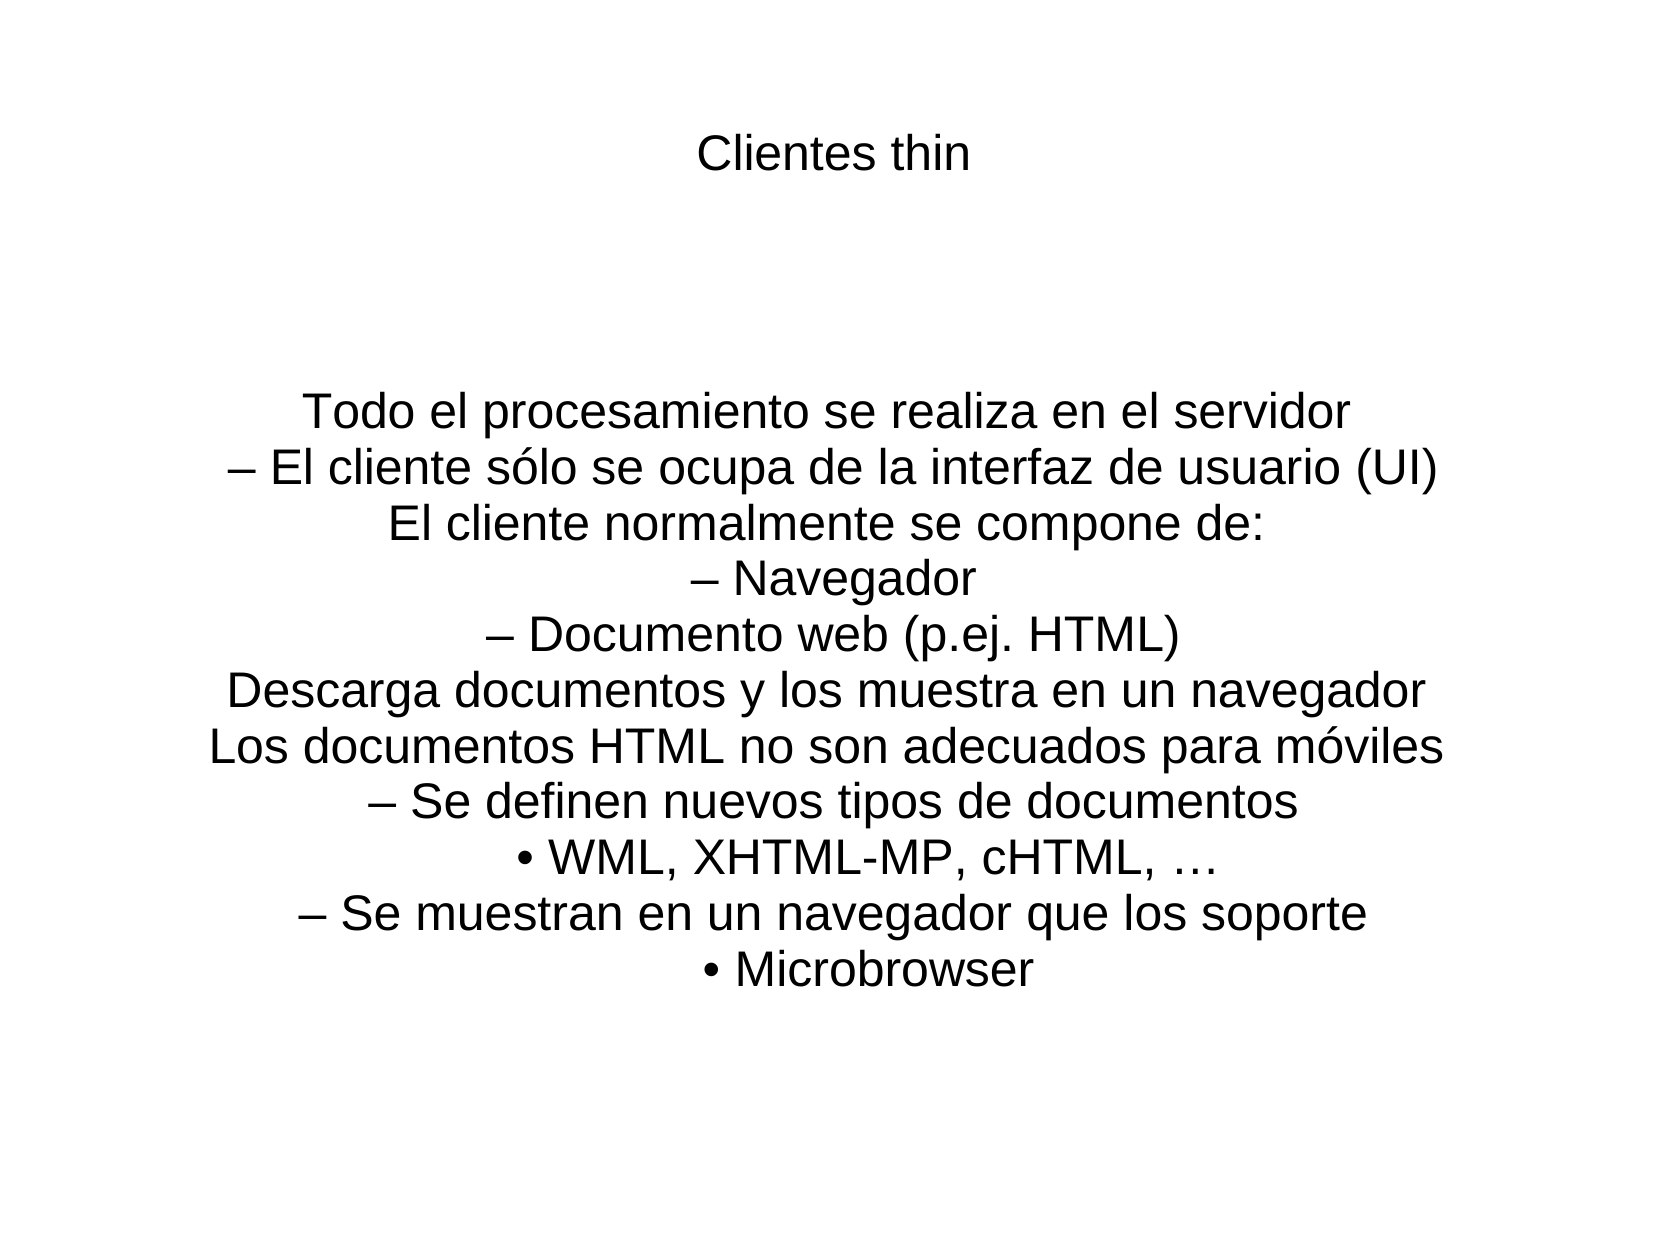

# Clientes thin
Todo el procesamiento se realiza en el servidor
 – El cliente sólo se ocupa de la interfaz de usuario (UI)
El cliente normalmente se compone de:
 – Navegador
 – Documento web (p.ej. HTML)
Descarga documentos y los muestra en un navegador
Los documentos HTML no son adecuados para móviles
 – Se definen nuevos tipos de documentos
 • WML, XHTML-MP, cHTML, …
 – Se muestran en un navegador que los soporte
 • Microbrowser